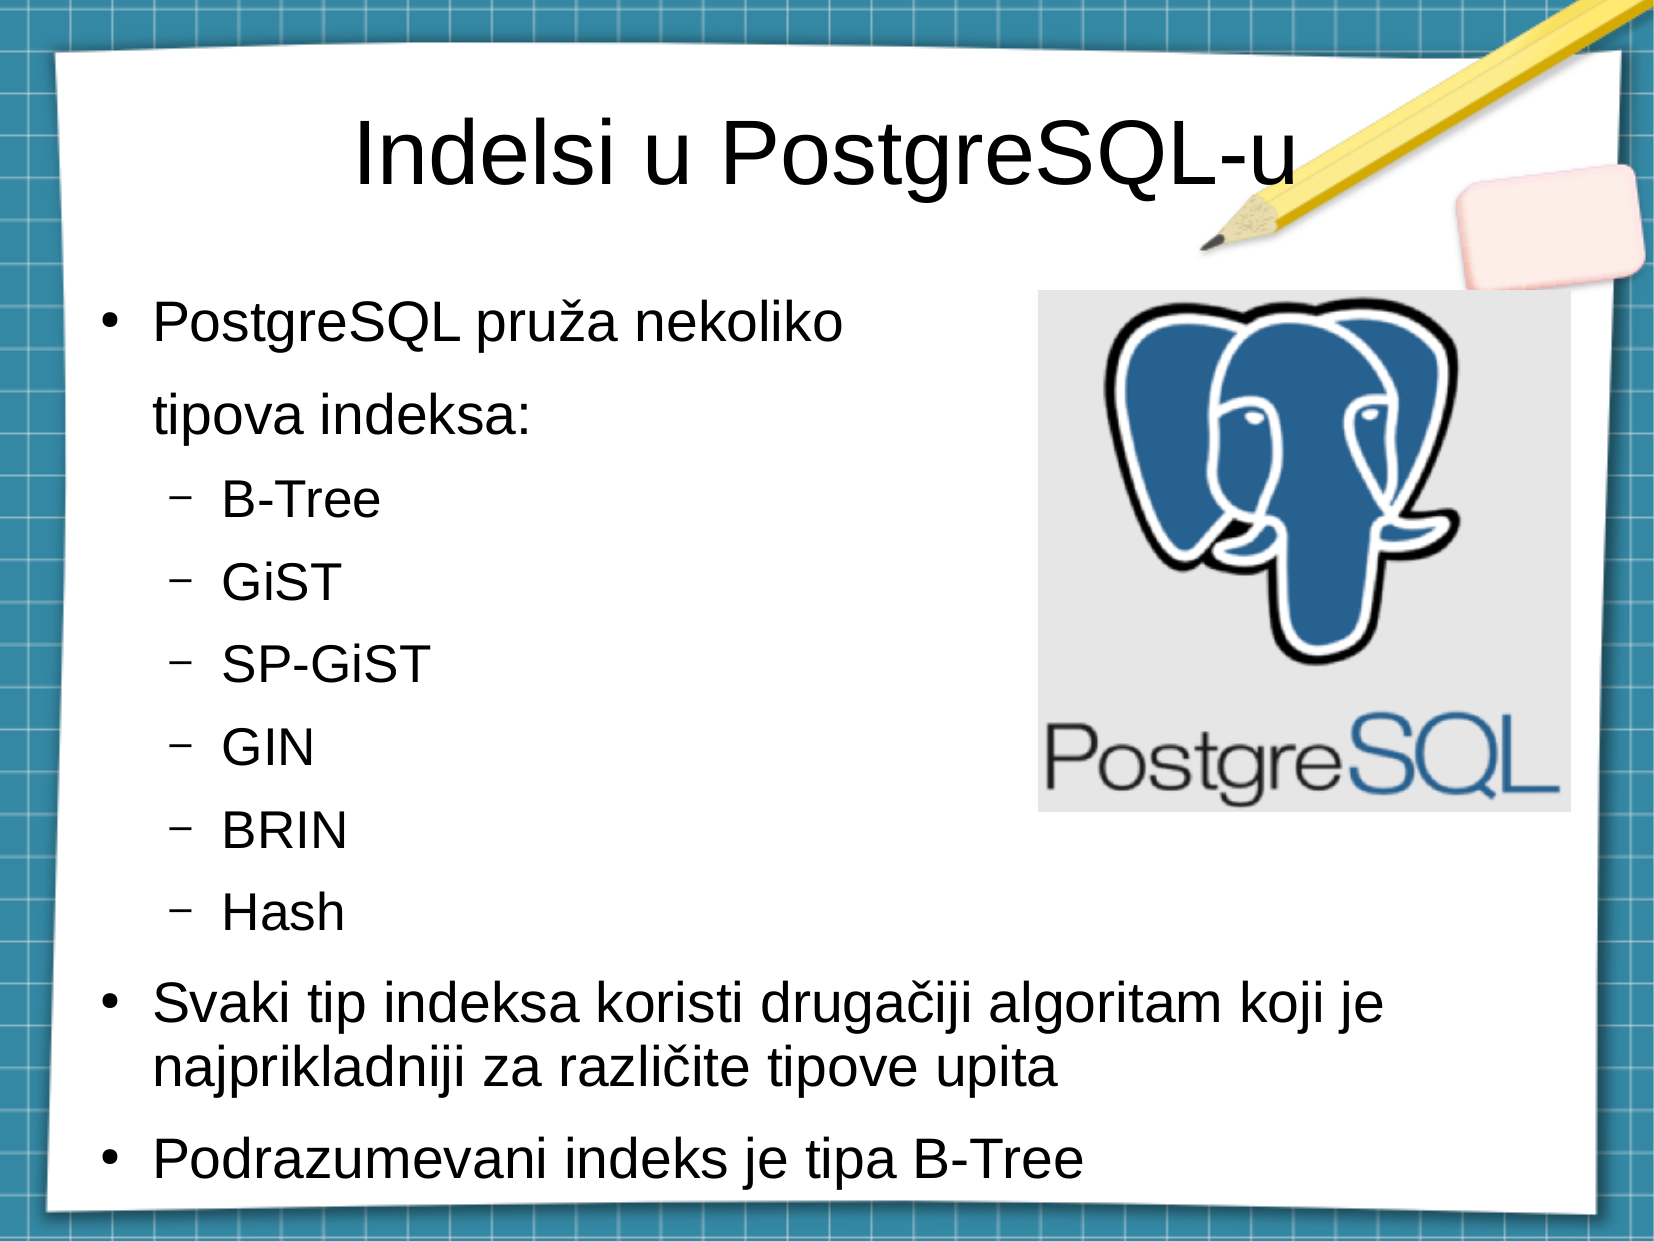

# Indelsi u PostgreSQL-u
PostgreSQL pruža nekoliko
tipova indeksa:
B-Tree
GiST
SP-GiST
GIN
BRIN
Hash
Svaki tip indeksa koristi drugačiji algoritam koji je najprikladniji za različite tipove upita
Podrazumevani indeks je tipa B-Tree